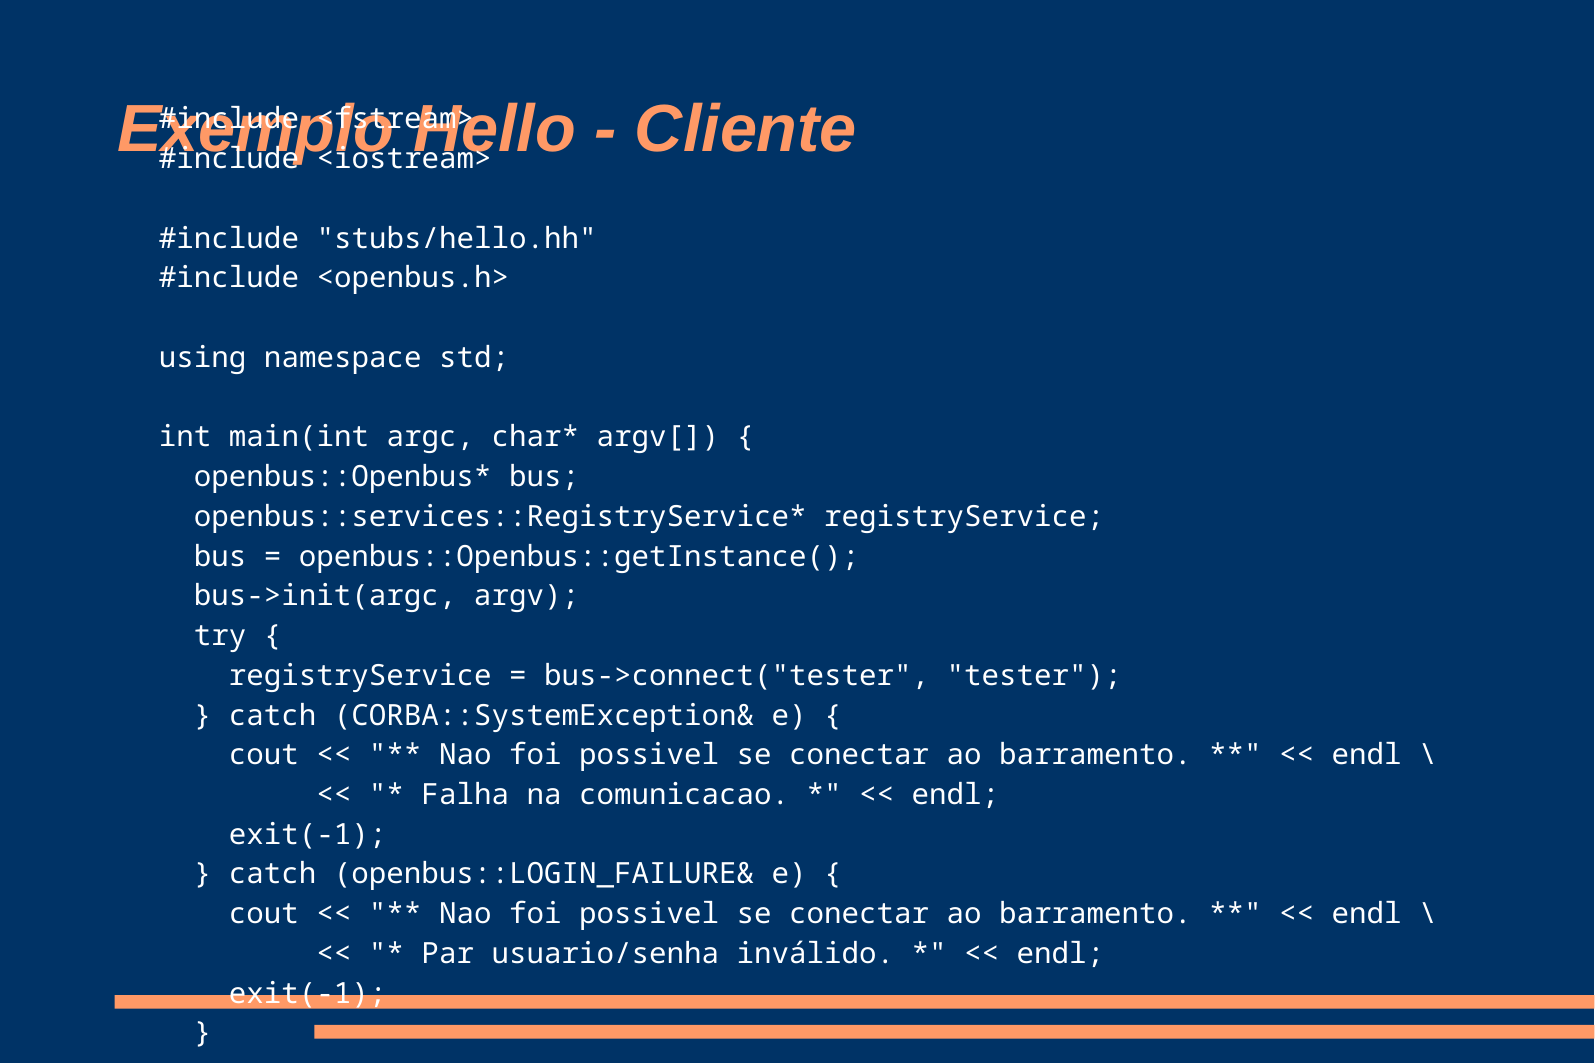

# Exemplo Hello - Cliente
#include <fstream>
#include <iostream>
#include "stubs/hello.hh"
#include <openbus.h>
using namespace std;
int main(int argc, char* argv[]) {
 openbus::Openbus* bus;
 openbus::services::RegistryService* registryService;
 bus = openbus::Openbus::getInstance();
 bus->init(argc, argv);
 try {
 registryService = bus->connect("tester", "tester");
 } catch (CORBA::SystemException& e) {
 cout << "** Nao foi possivel se conectar ao barramento. **" << endl \
 << "* Falha na comunicacao. *" << endl;
 exit(-1);
 } catch (openbus::LOGIN_FAILURE& e) {
 cout << "** Nao foi possivel se conectar ao barramento. **" << endl \
 << "* Par usuario/senha inválido. *" << endl;
 exit(-1);
 }